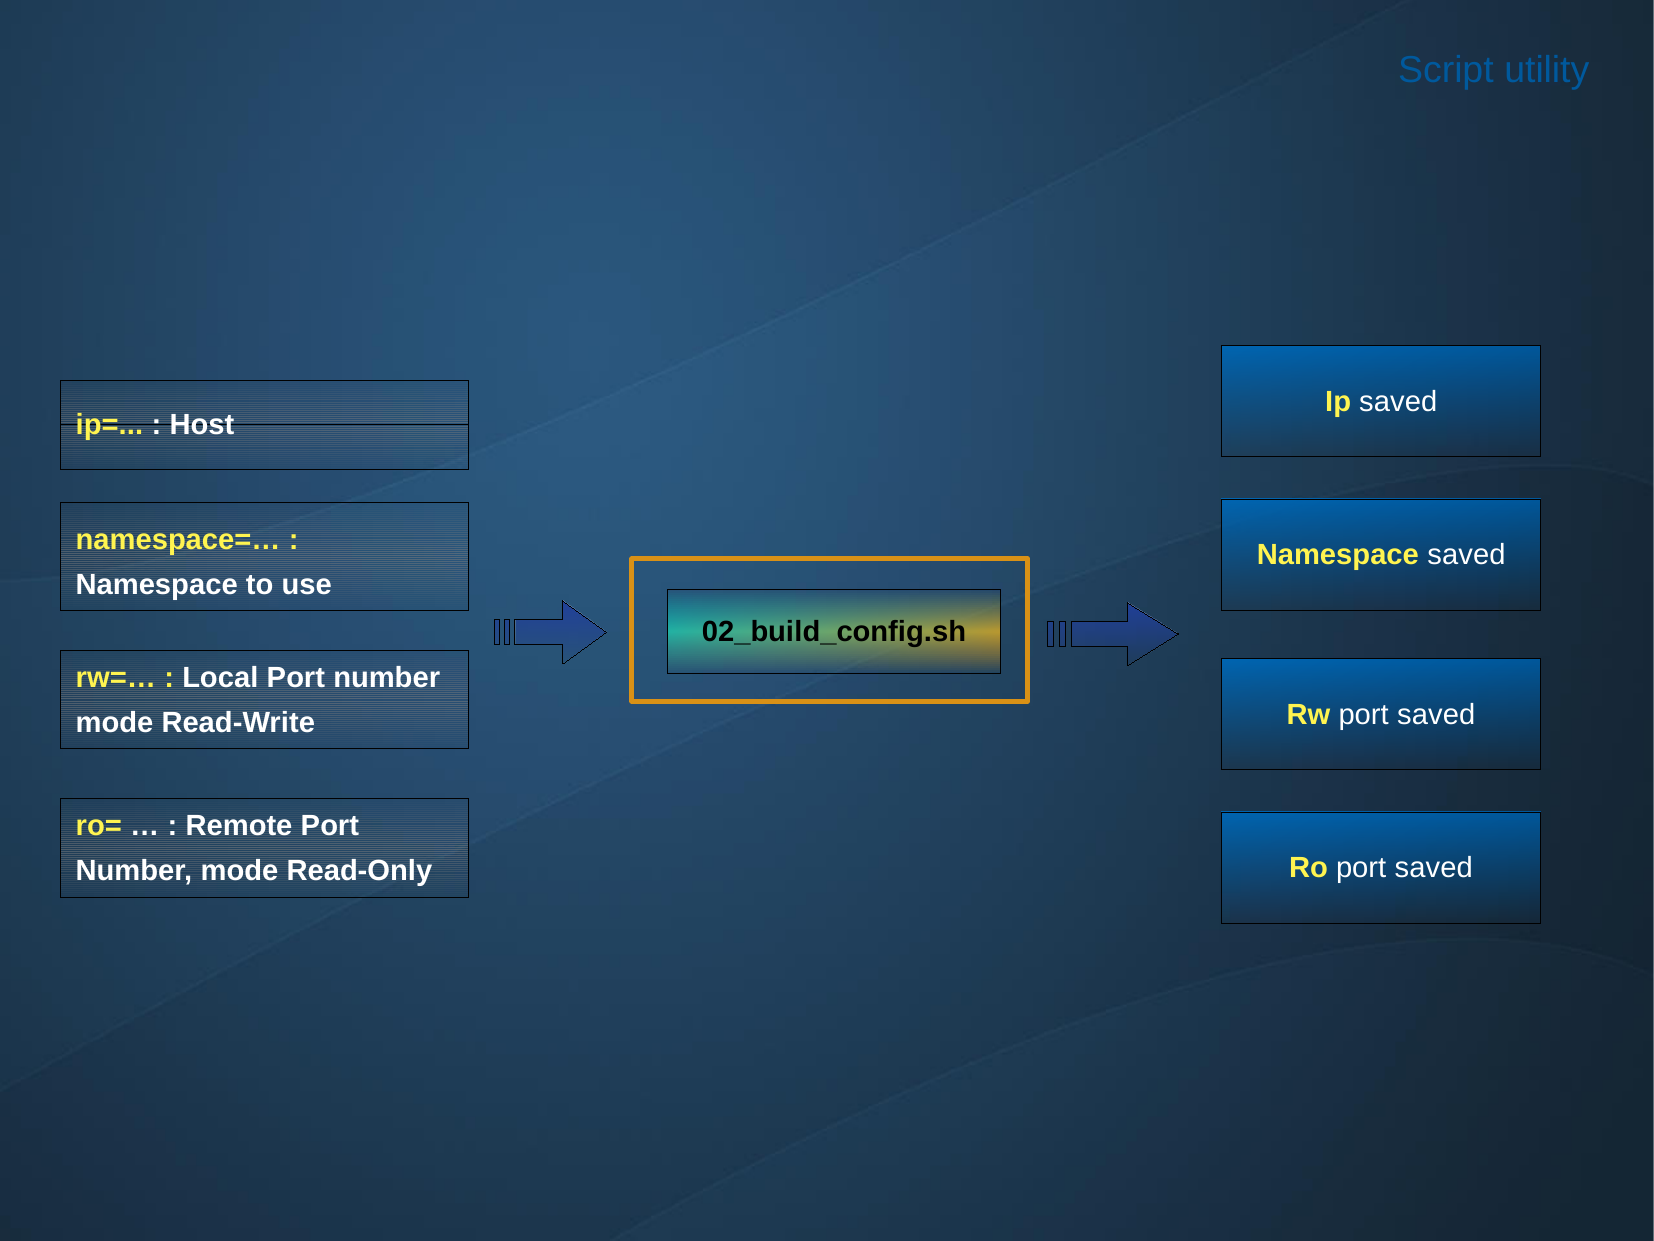

Script utility
Ip saved
ip=... : Host
Namespace saved
namespace=… :
Namespace to use
02_build_config.sh
rw=… : Local Port number
mode Read-Write
Rw port saved
ro= … : Remote Port
Number, mode Read-Only
Ro port saved